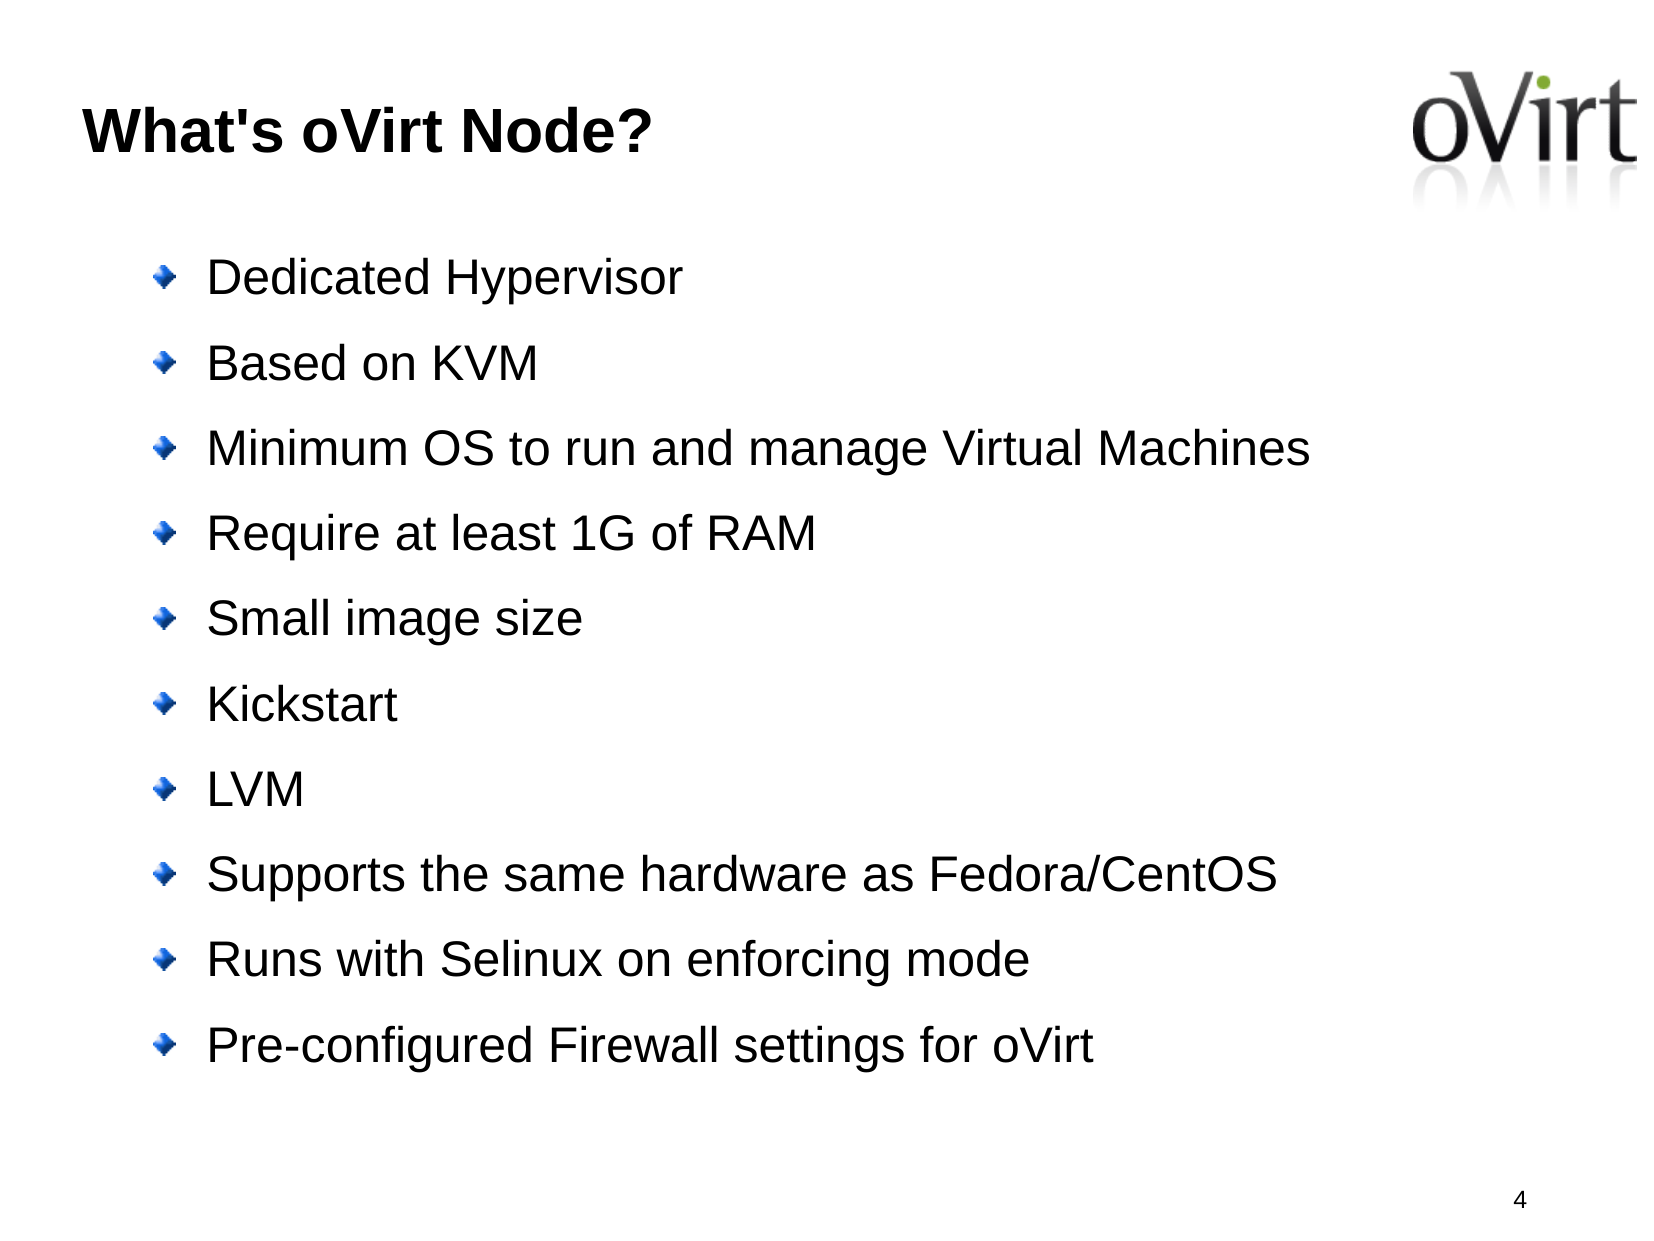

# What's oVirt Node?
Dedicated Hypervisor
Based on KVM
Minimum OS to run and manage Virtual Machines
Require at least 1G of RAM
Small image size
Kickstart
LVM
Supports the same hardware as Fedora/CentOS
Runs with Selinux on enforcing mode
Pre-configured Firewall settings for oVirt